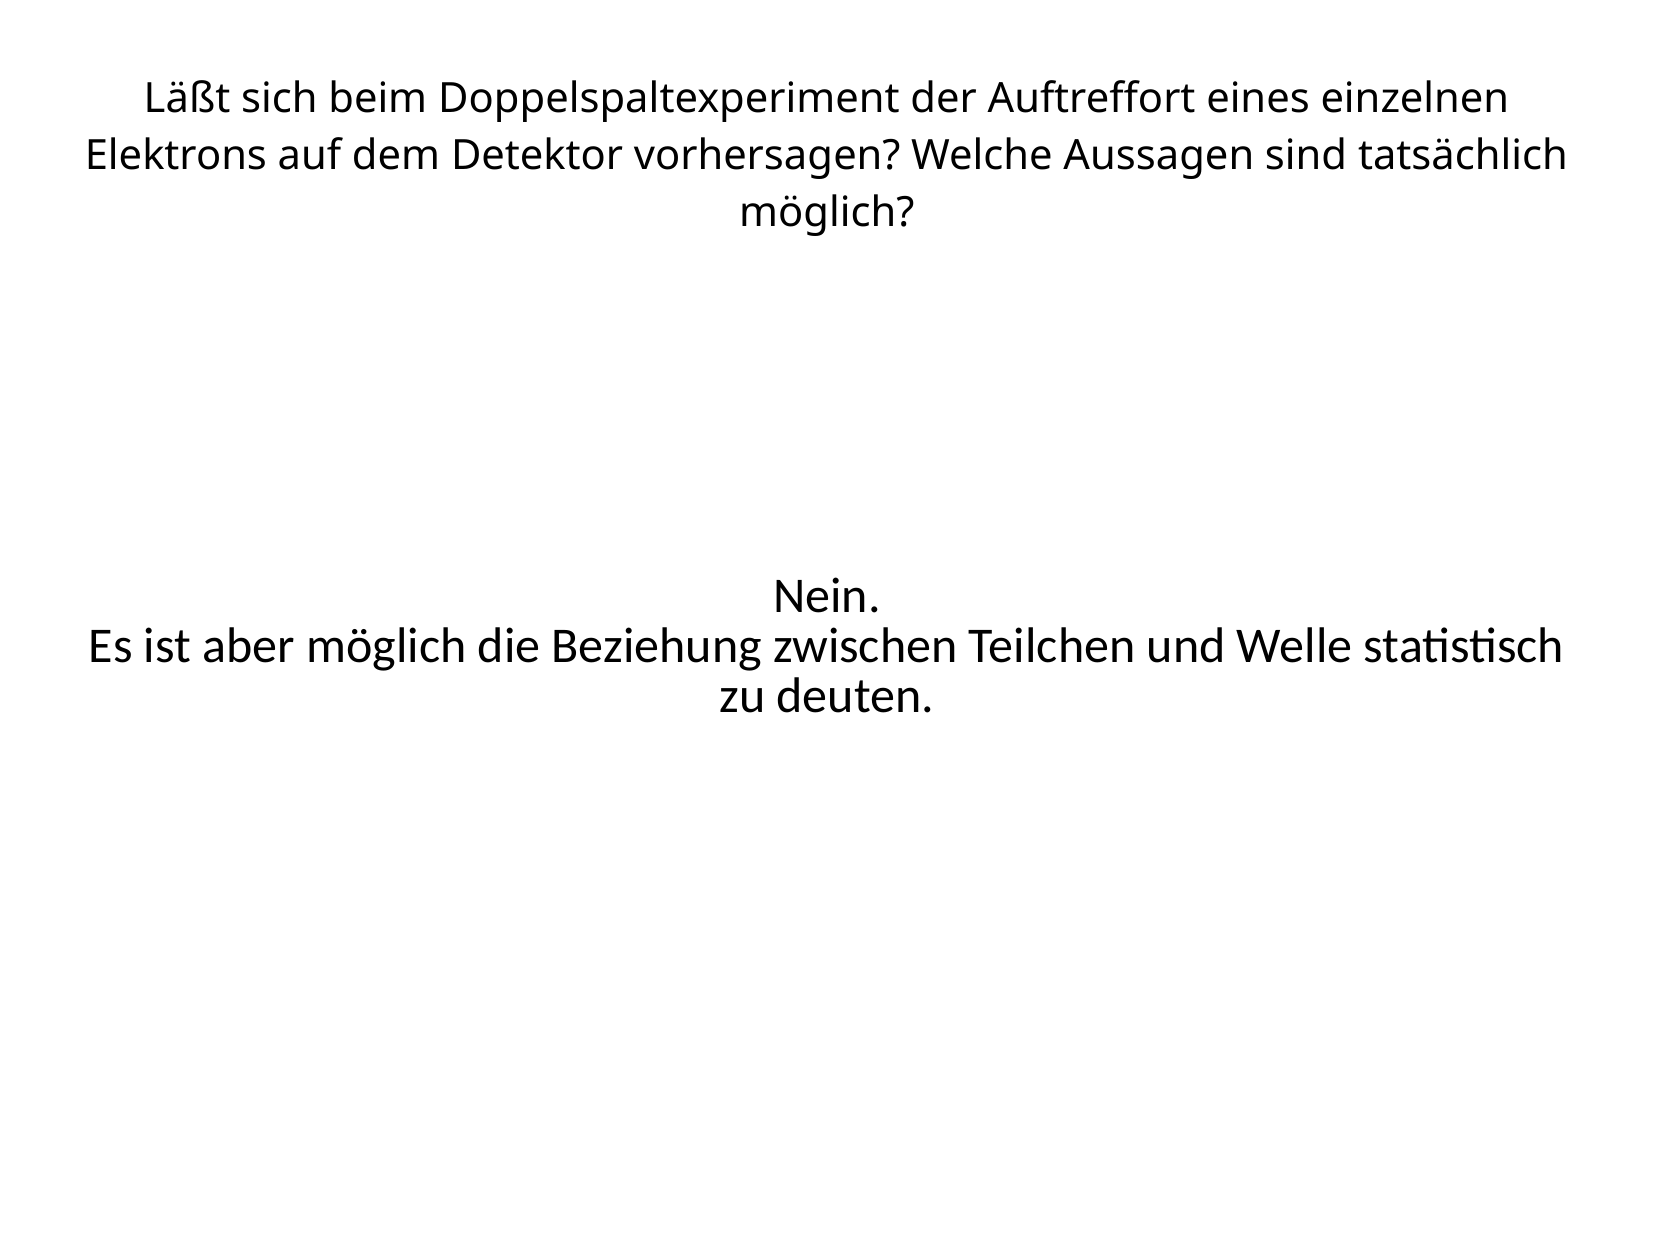

# Läßt sich beim Doppelspaltexperiment der Auftreffort eines einzelnen Elektrons auf dem Detektor vorhersagen? Welche Aussagen sind tatsächlich möglich?
Nein.
Es ist aber möglich die Beziehung zwischen Teilchen und Welle statistisch zu deuten.